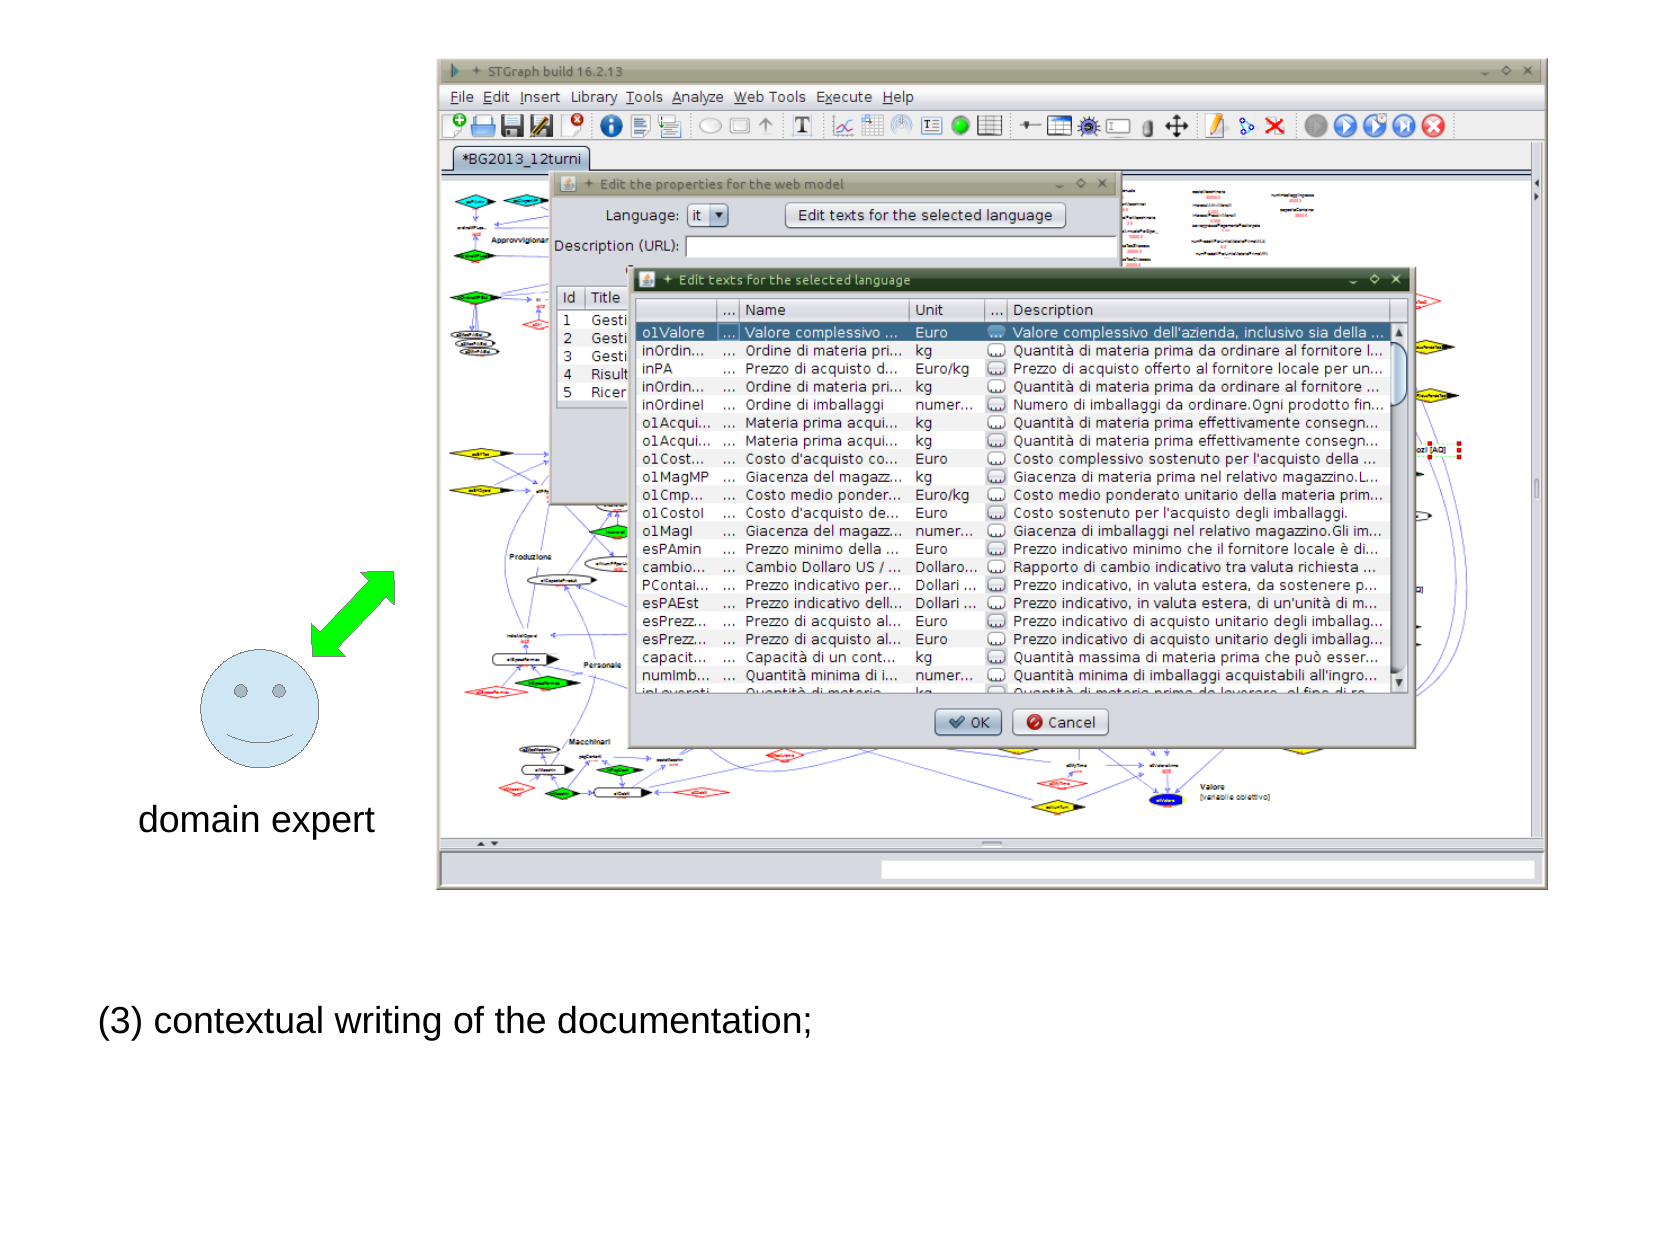

domain expert
(3) contextual writing of the documentation;